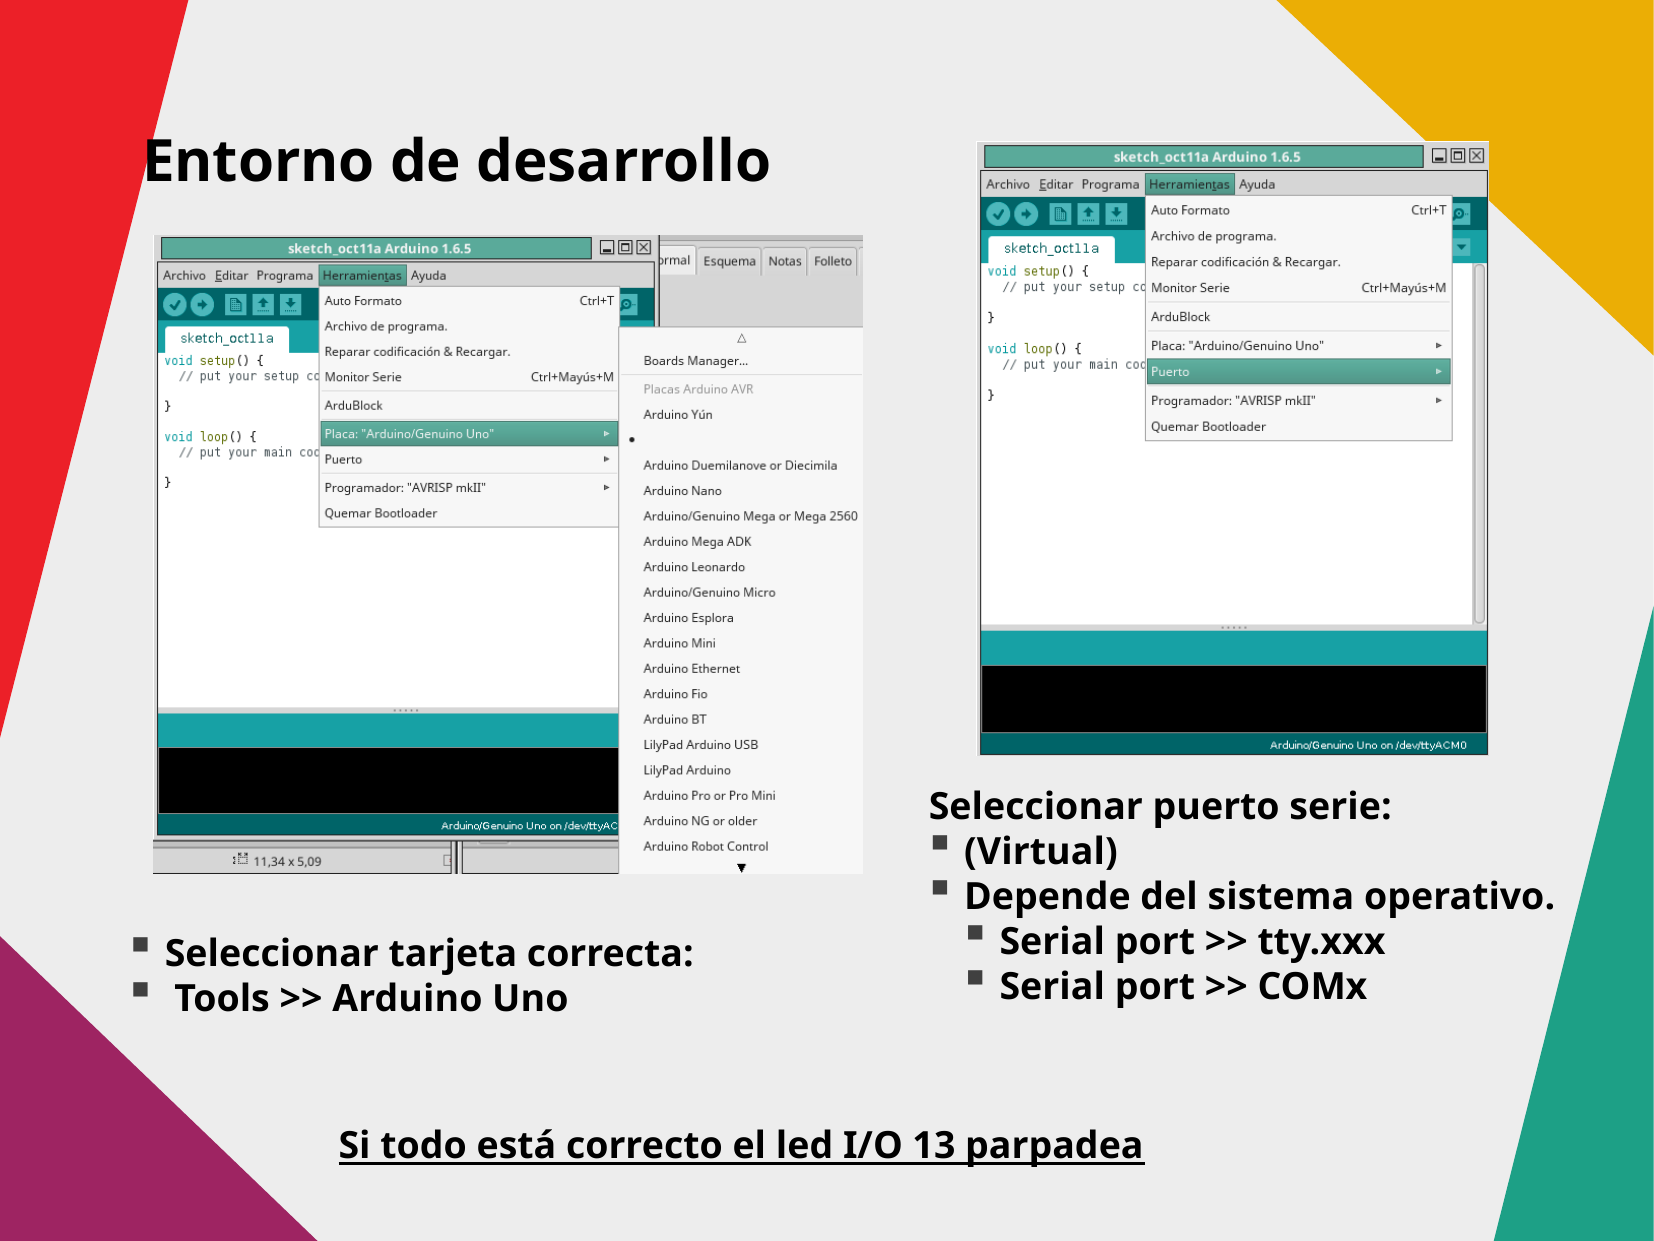

Entorno de desarrollo
Seleccionar puerto serie:
(Virtual)
Depende del sistema operativo.
Serial port >> tty.xxx
Serial port >> COMx
Seleccionar tarjeta correcta:
 Tools >> Arduino Uno
Si todo está correcto el led I/O 13 parpadea